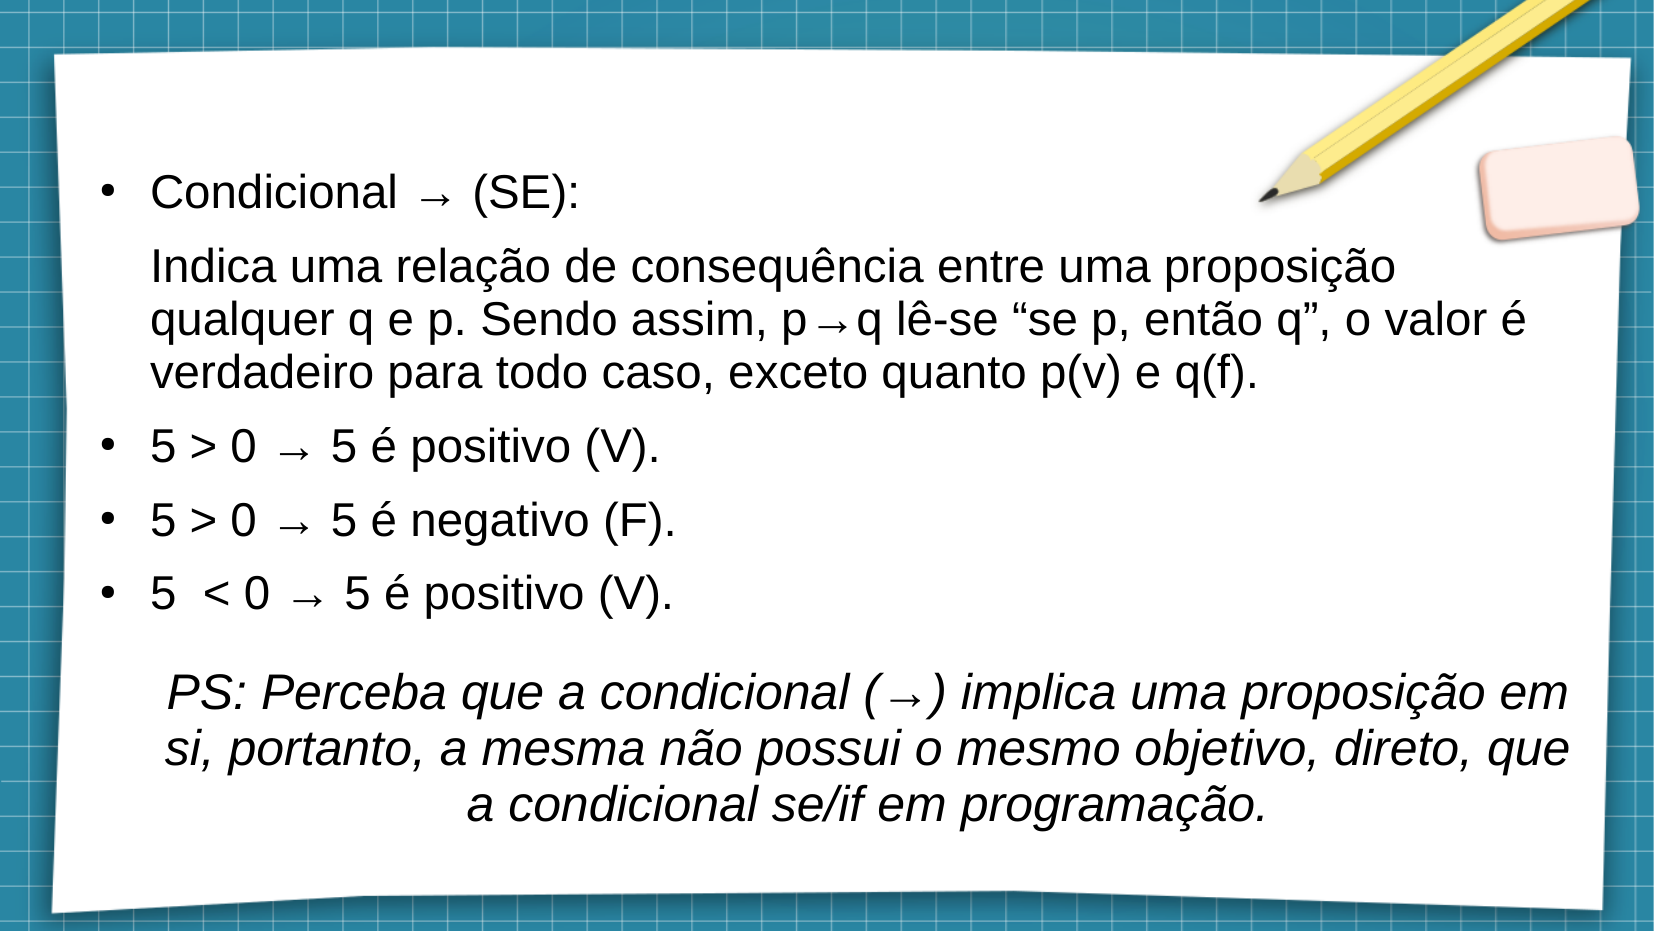

# Condicional → (SE):
Indica uma relação de consequência entre uma proposição qualquer q e p. Sendo assim, p→q lê-se “se p, então q”, o valor é verdadeiro para todo caso, exceto quanto p(v) e q(f).
5 > 0 → 5 é positivo (V).
5 > 0 → 5 é negativo (F).
5 < 0 → 5 é positivo (V).
PS: Perceba que a condicional (→) implica uma proposição em si, portanto, a mesma não possui o mesmo objetivo, direto, que a condicional se/if em programação.